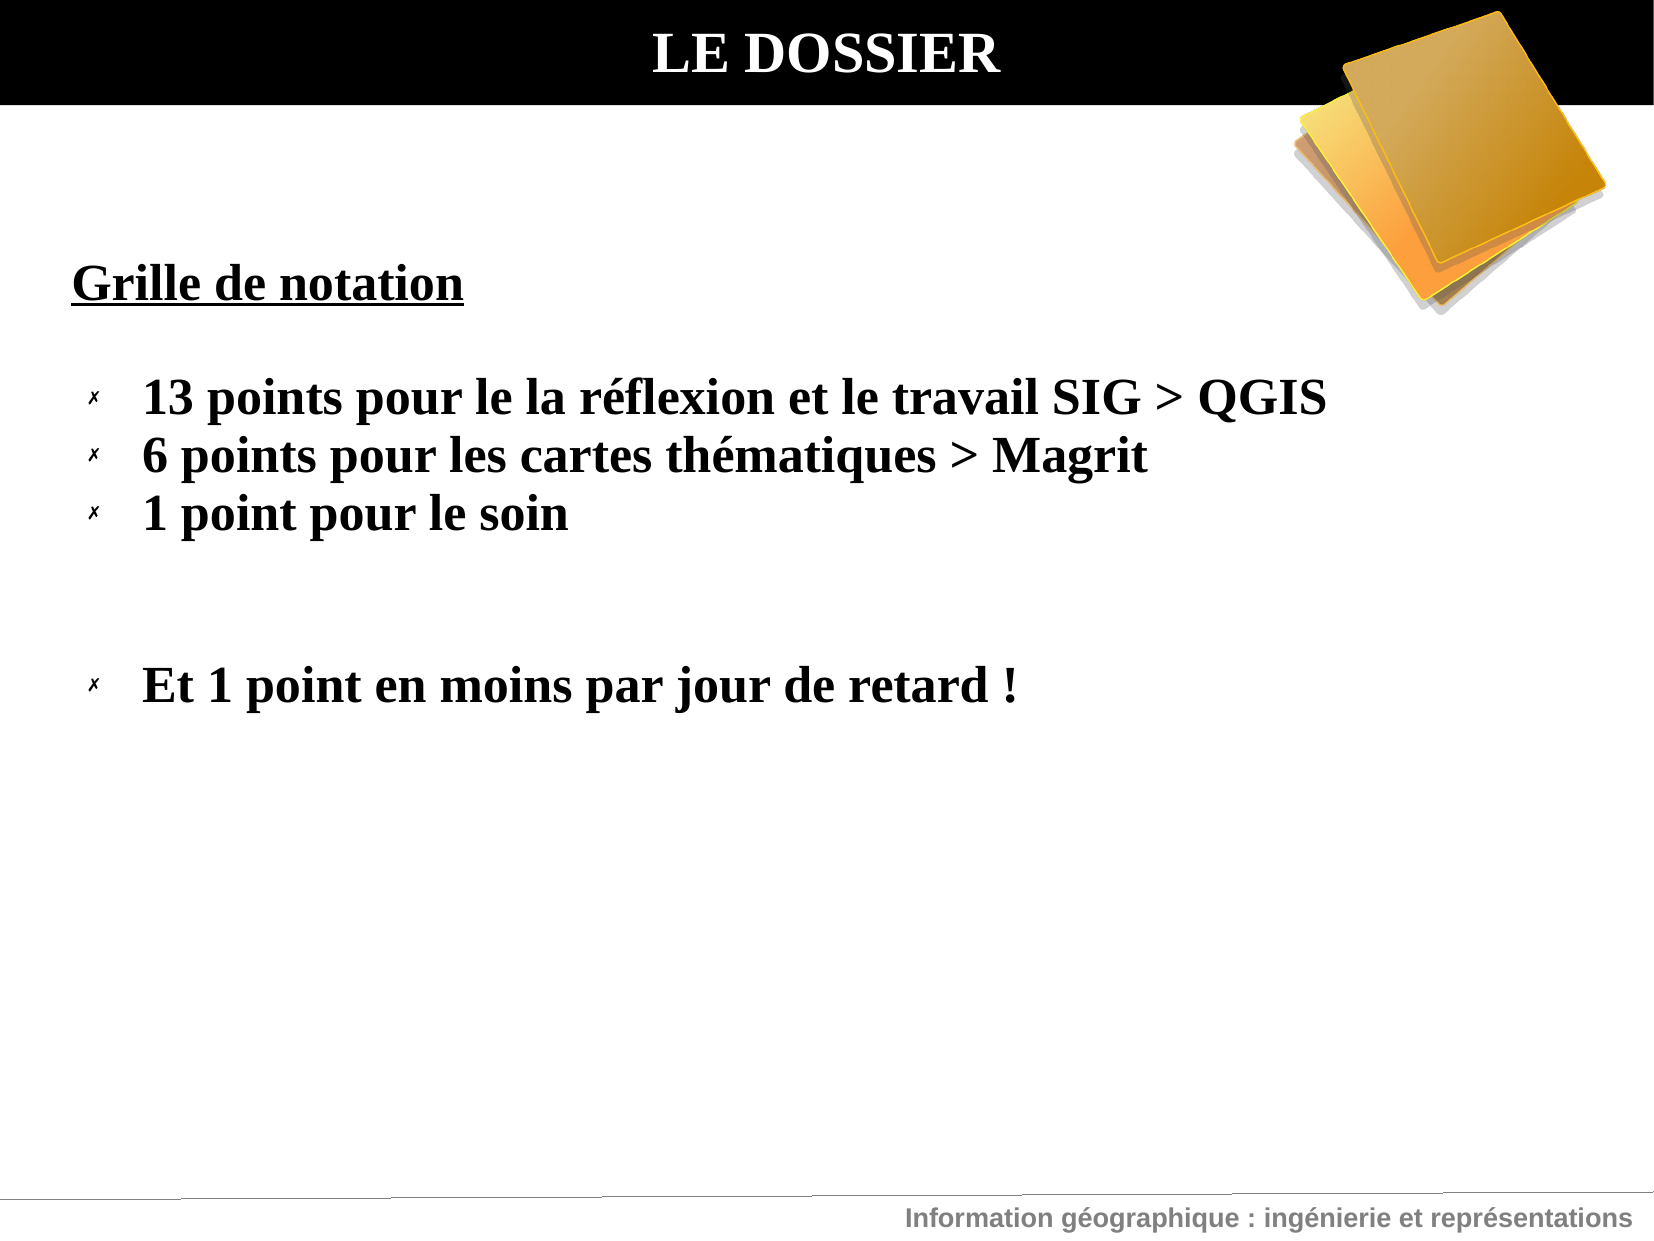

# LE DOSSIER
Grille de notation
13 points pour le la réflexion et le travail SIG > QGIS
6 points pour les cartes thématiques > Magrit
1 point pour le soin
Et 1 point en moins par jour de retard !